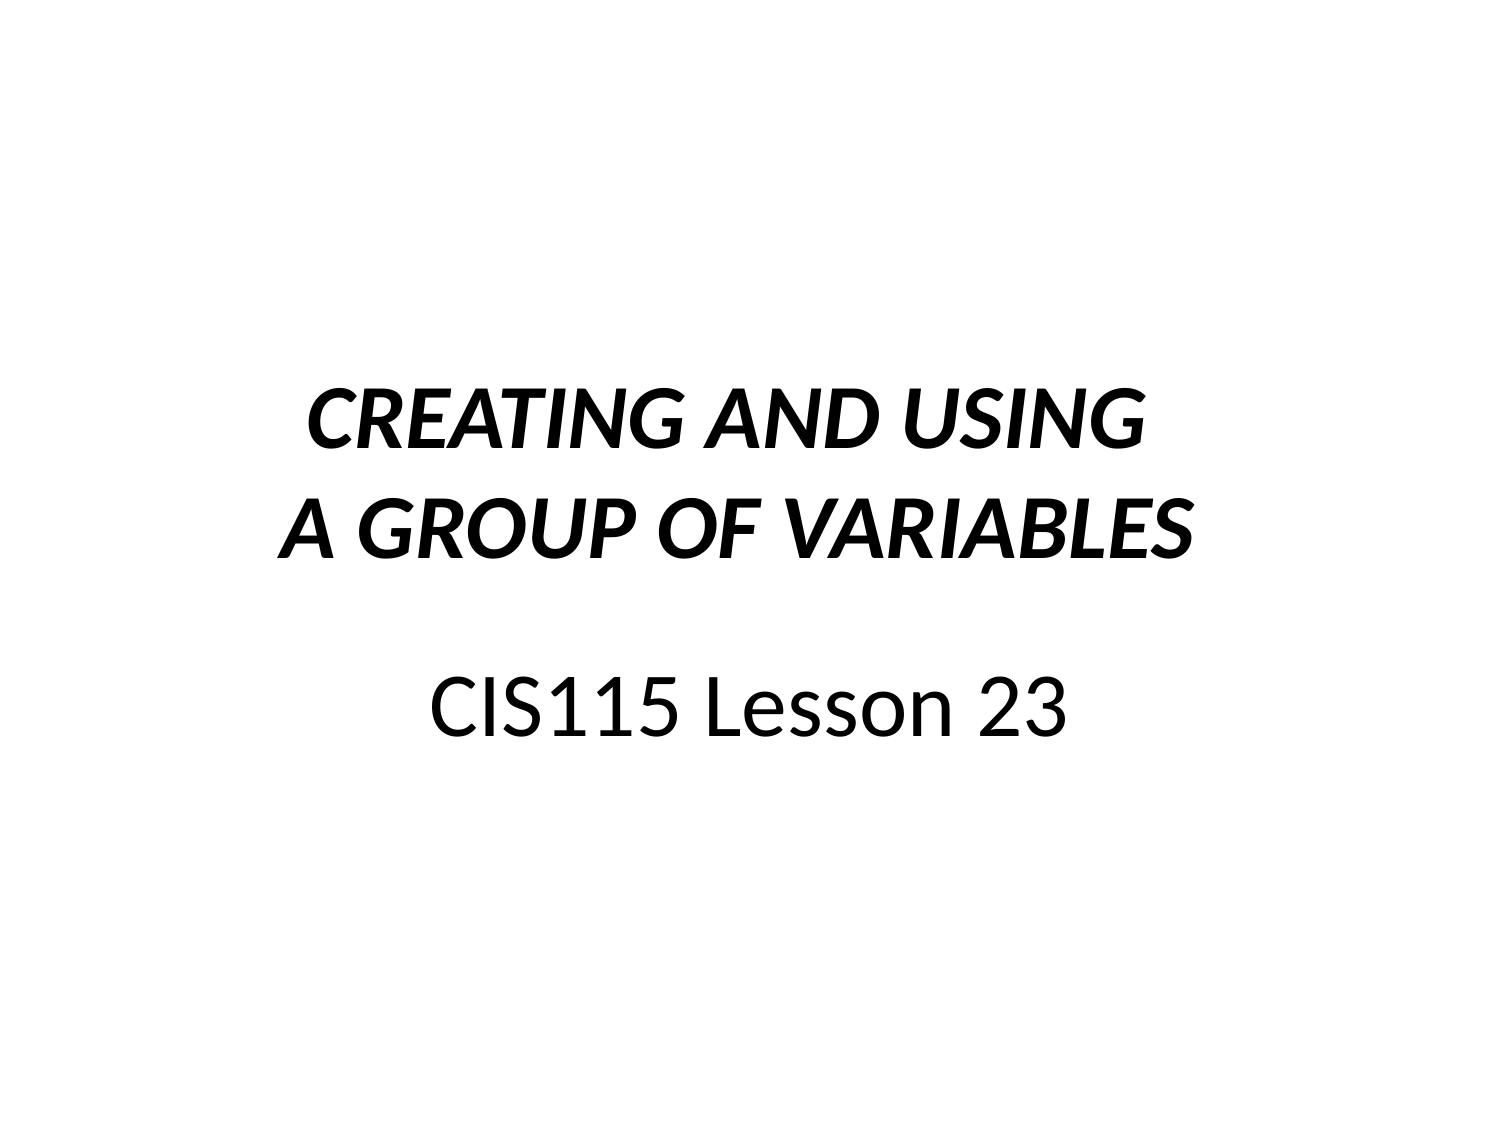

# CREATING AND USING A GROUP OF VARIABLES
CIS115 Lesson 23